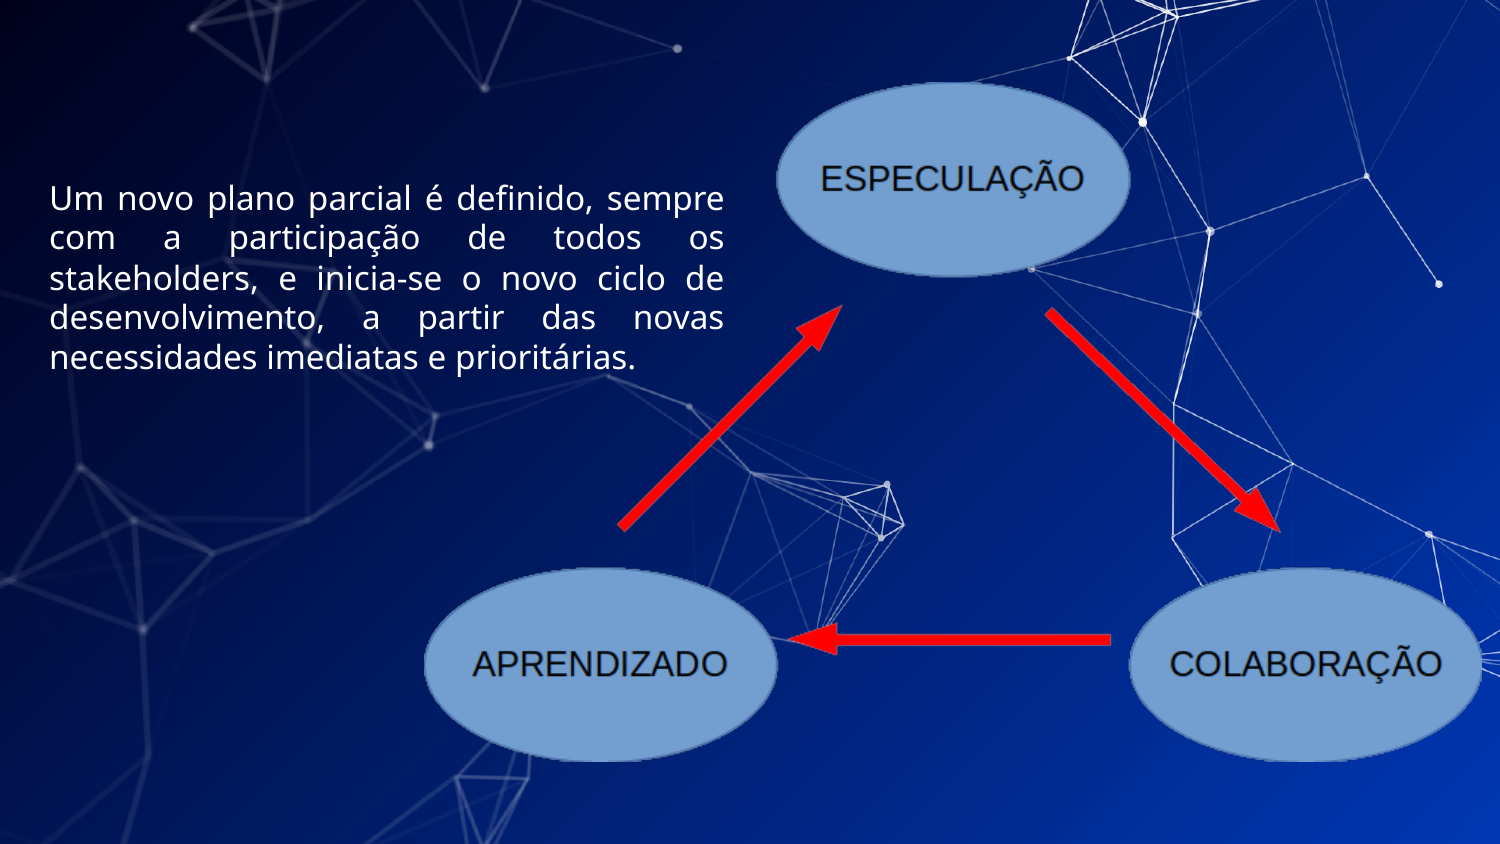

# Um novo plano parcial é definido, sempre com a participação de todos os stakeholders, e inicia-se o novo ciclo de desenvolvimento, a partir das novas necessidades imediatas e prioritárias.